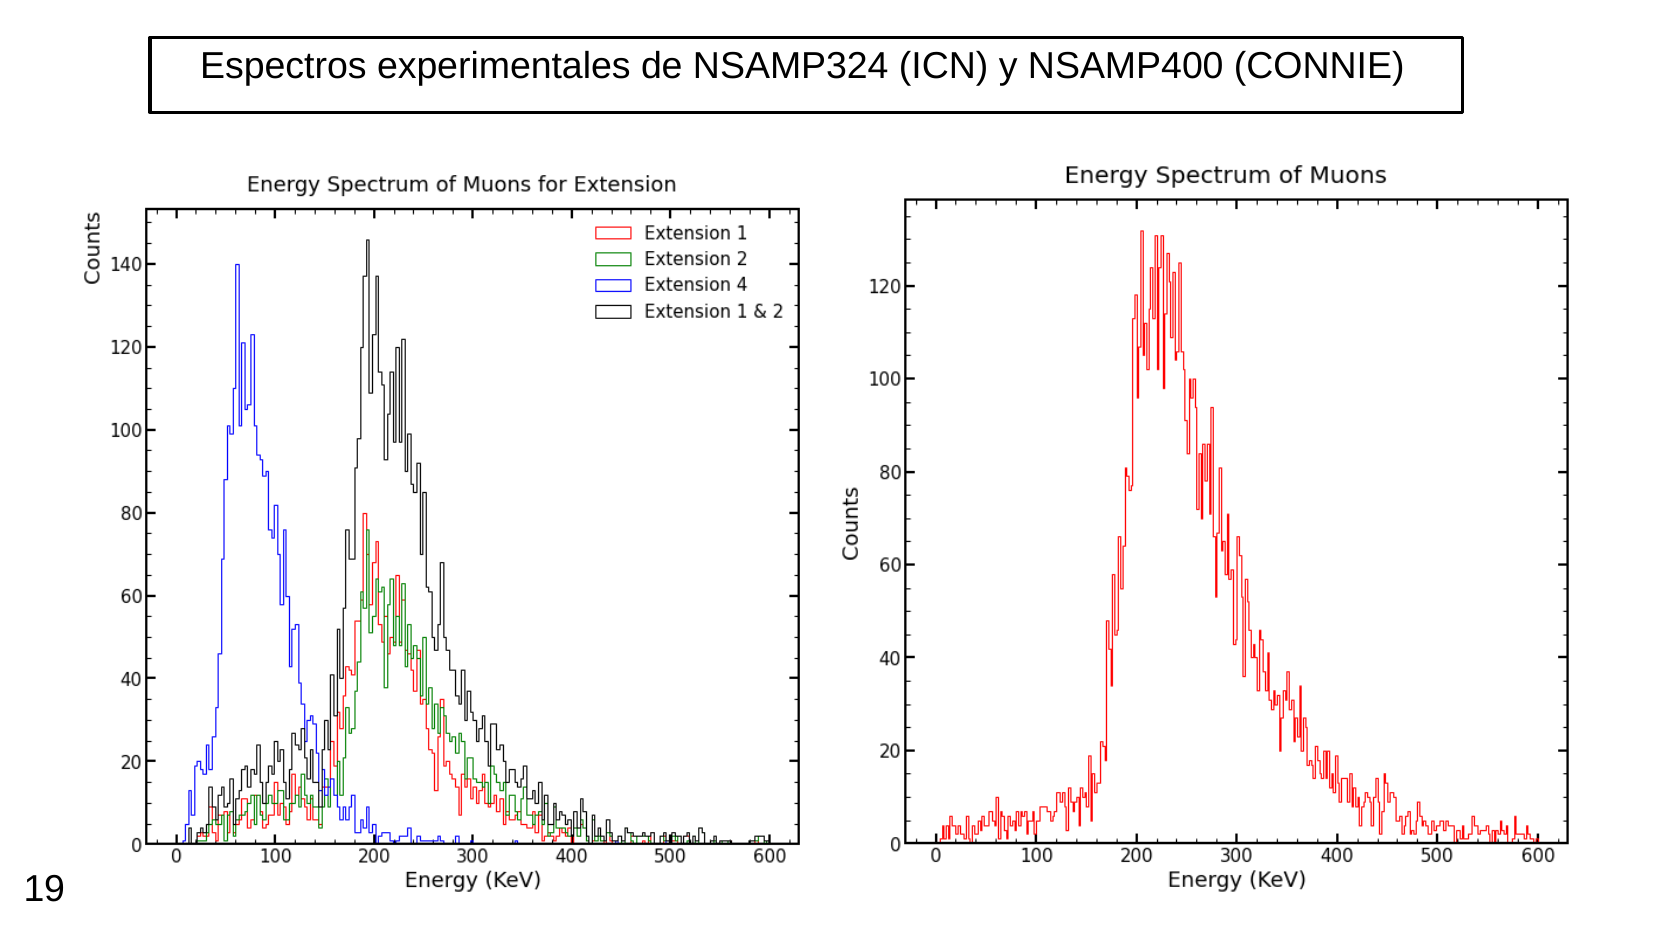

Espectros experimentales de NSAMP324 (ICN) y NSAMP400 (CONNIE)